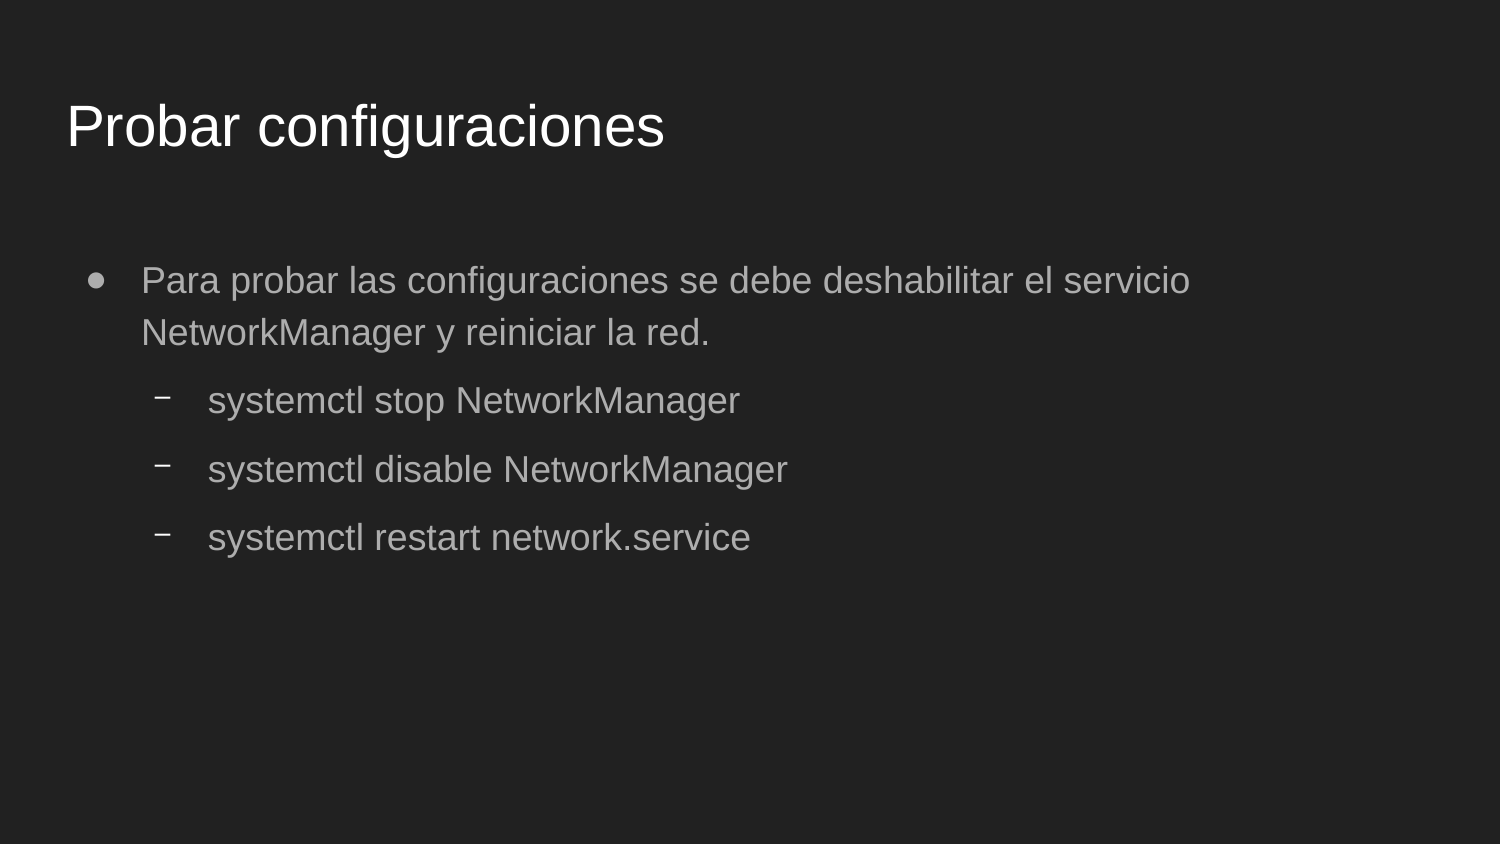

# Probar configuraciones
Para probar las configuraciones se debe deshabilitar el servicio NetworkManager y reiniciar la red.
systemctl stop NetworkManager
systemctl disable NetworkManager
systemctl restart network.service